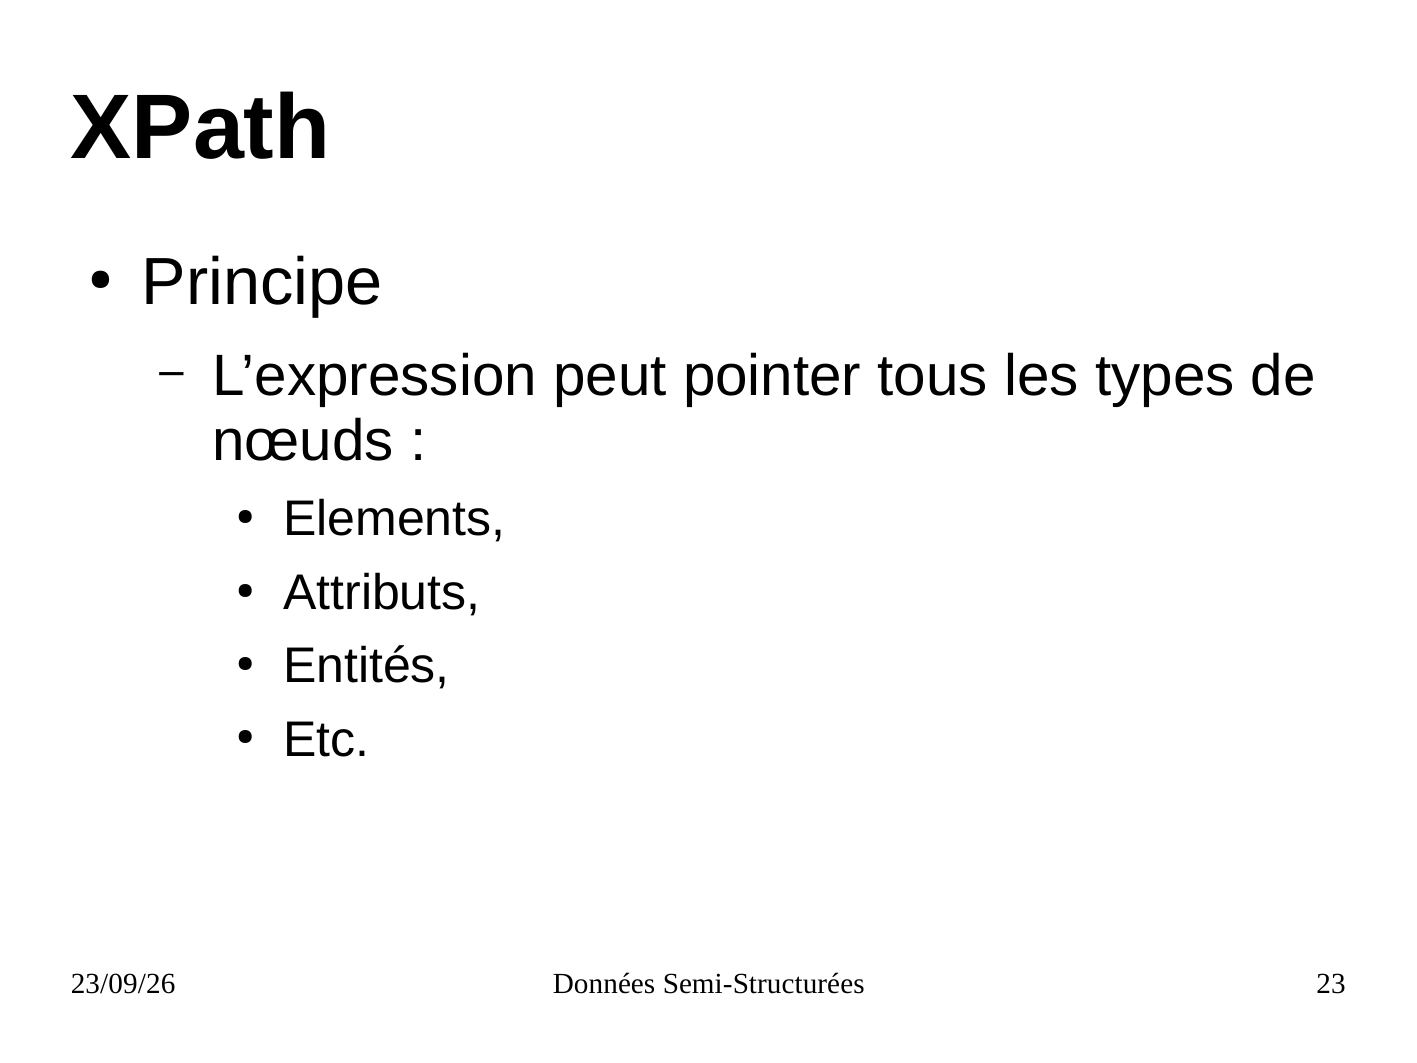

# XPath
Principe
L’expression peut pointer tous les types de nœuds :
Elements,
Attributs,
Entités,
Etc.
Données Semi-Structurées
23